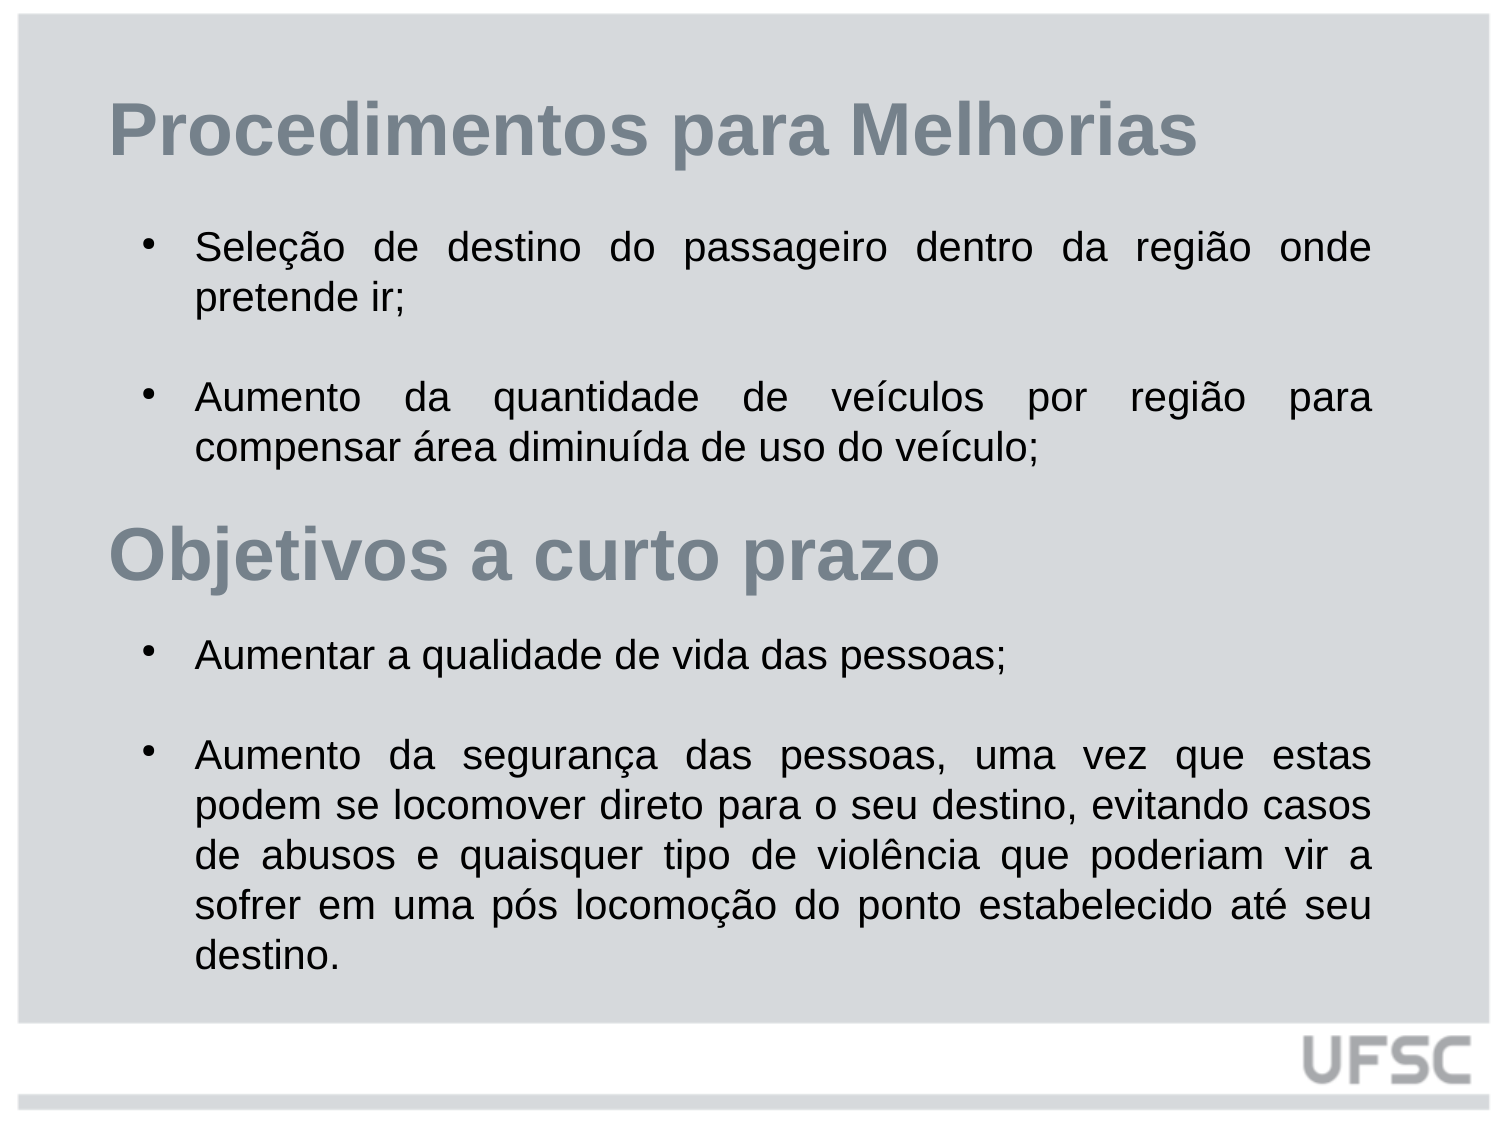

# Procedimentos para Melhorias
Seleção de destino do passageiro dentro da região onde pretende ir;
Aumento da quantidade de veículos por região para compensar área diminuída de uso do veículo;
Objetivos a curto prazo
Aumentar a qualidade de vida das pessoas;
Aumento da segurança das pessoas, uma vez que estas podem se locomover direto para o seu destino, evitando casos de abusos e quaisquer tipo de violência que poderiam vir a sofrer em uma pós locomoção do ponto estabelecido até seu destino.